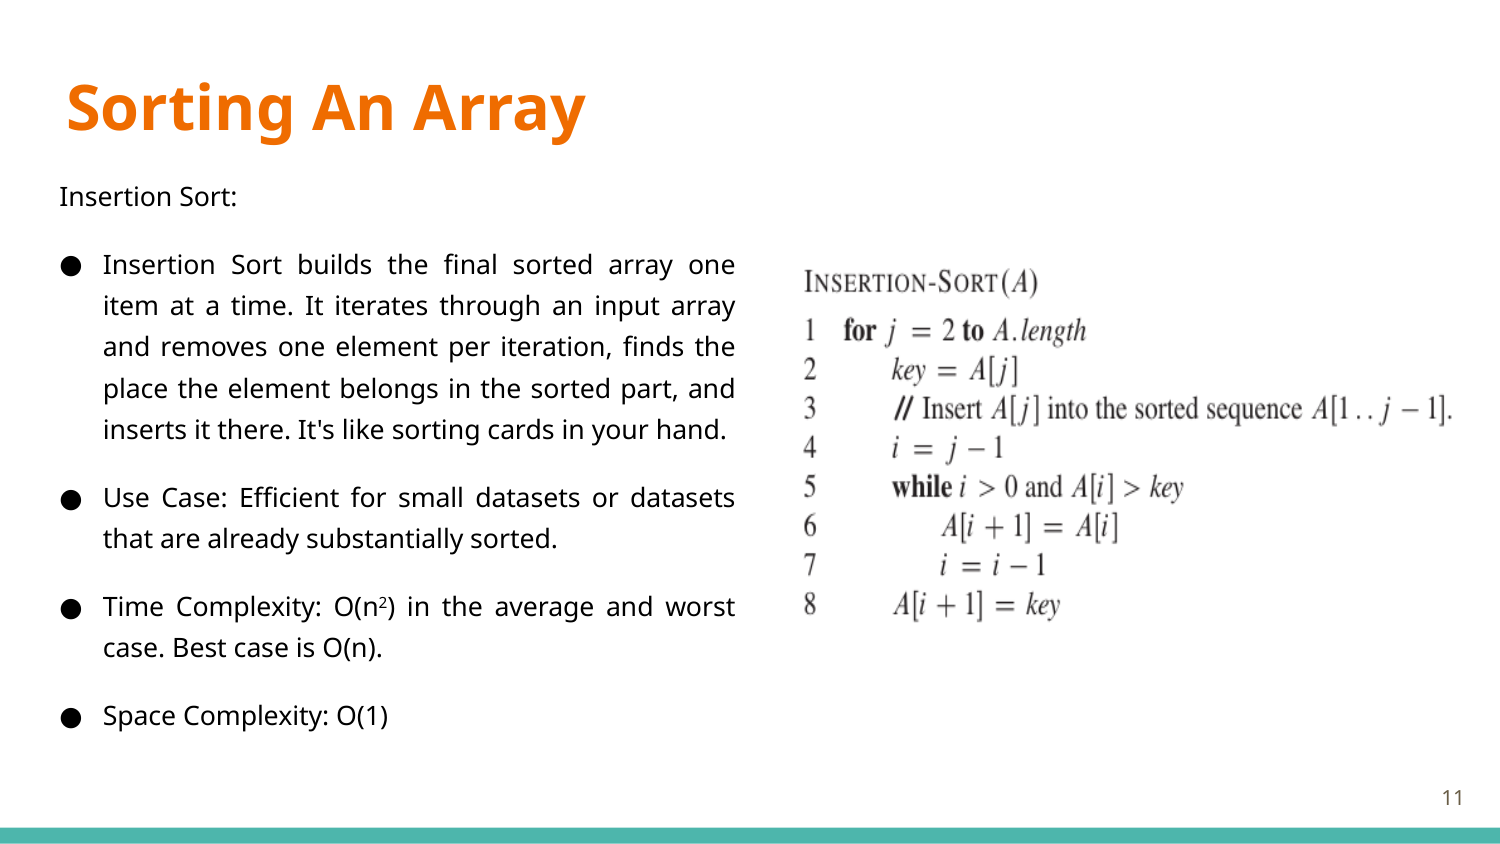

# Sorting An Array
Insertion Sort:
Insertion Sort builds the final sorted array one item at a time. It iterates through an input array and removes one element per iteration, finds the place the element belongs in the sorted part, and inserts it there. It's like sorting cards in your hand.
Use Case: Efficient for small datasets or datasets that are already substantially sorted.
Time Complexity: O(n2) in the average and worst case. Best case is O(n).
Space Complexity: O(1)